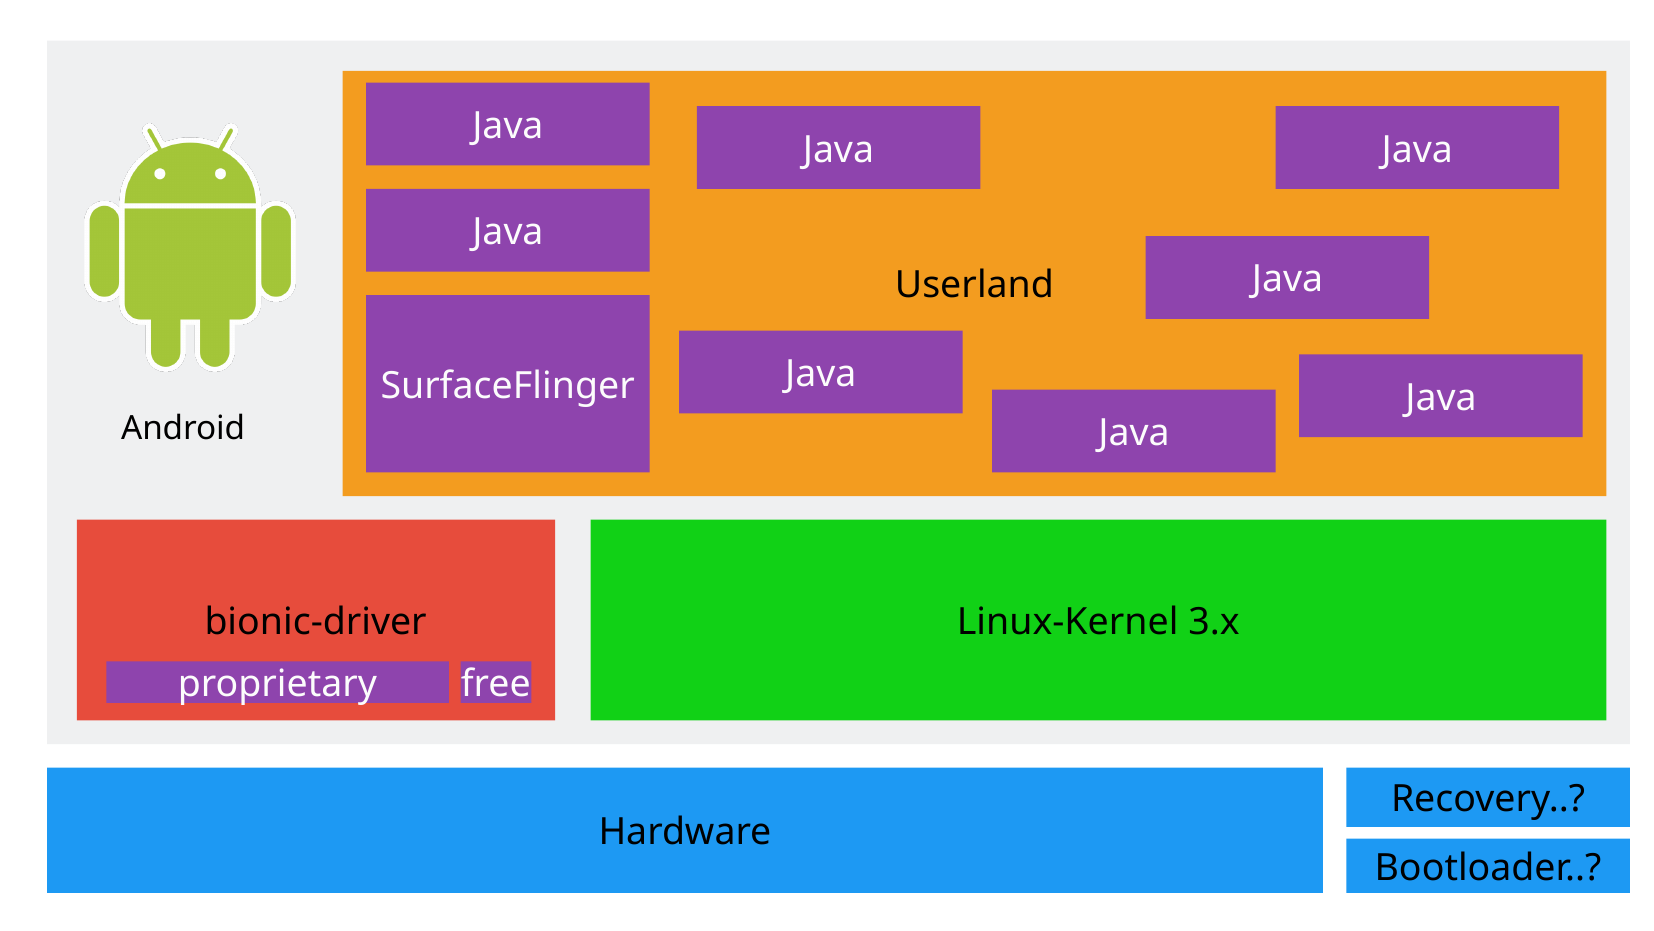

Userland
Java
Java
Java
Java
Java
SurfaceFlinger
Java
Java
Java
Android
bionic-driver
Linux-Kernel 3.x
proprietary
free
Hardware
Recovery..?
Bootloader..?